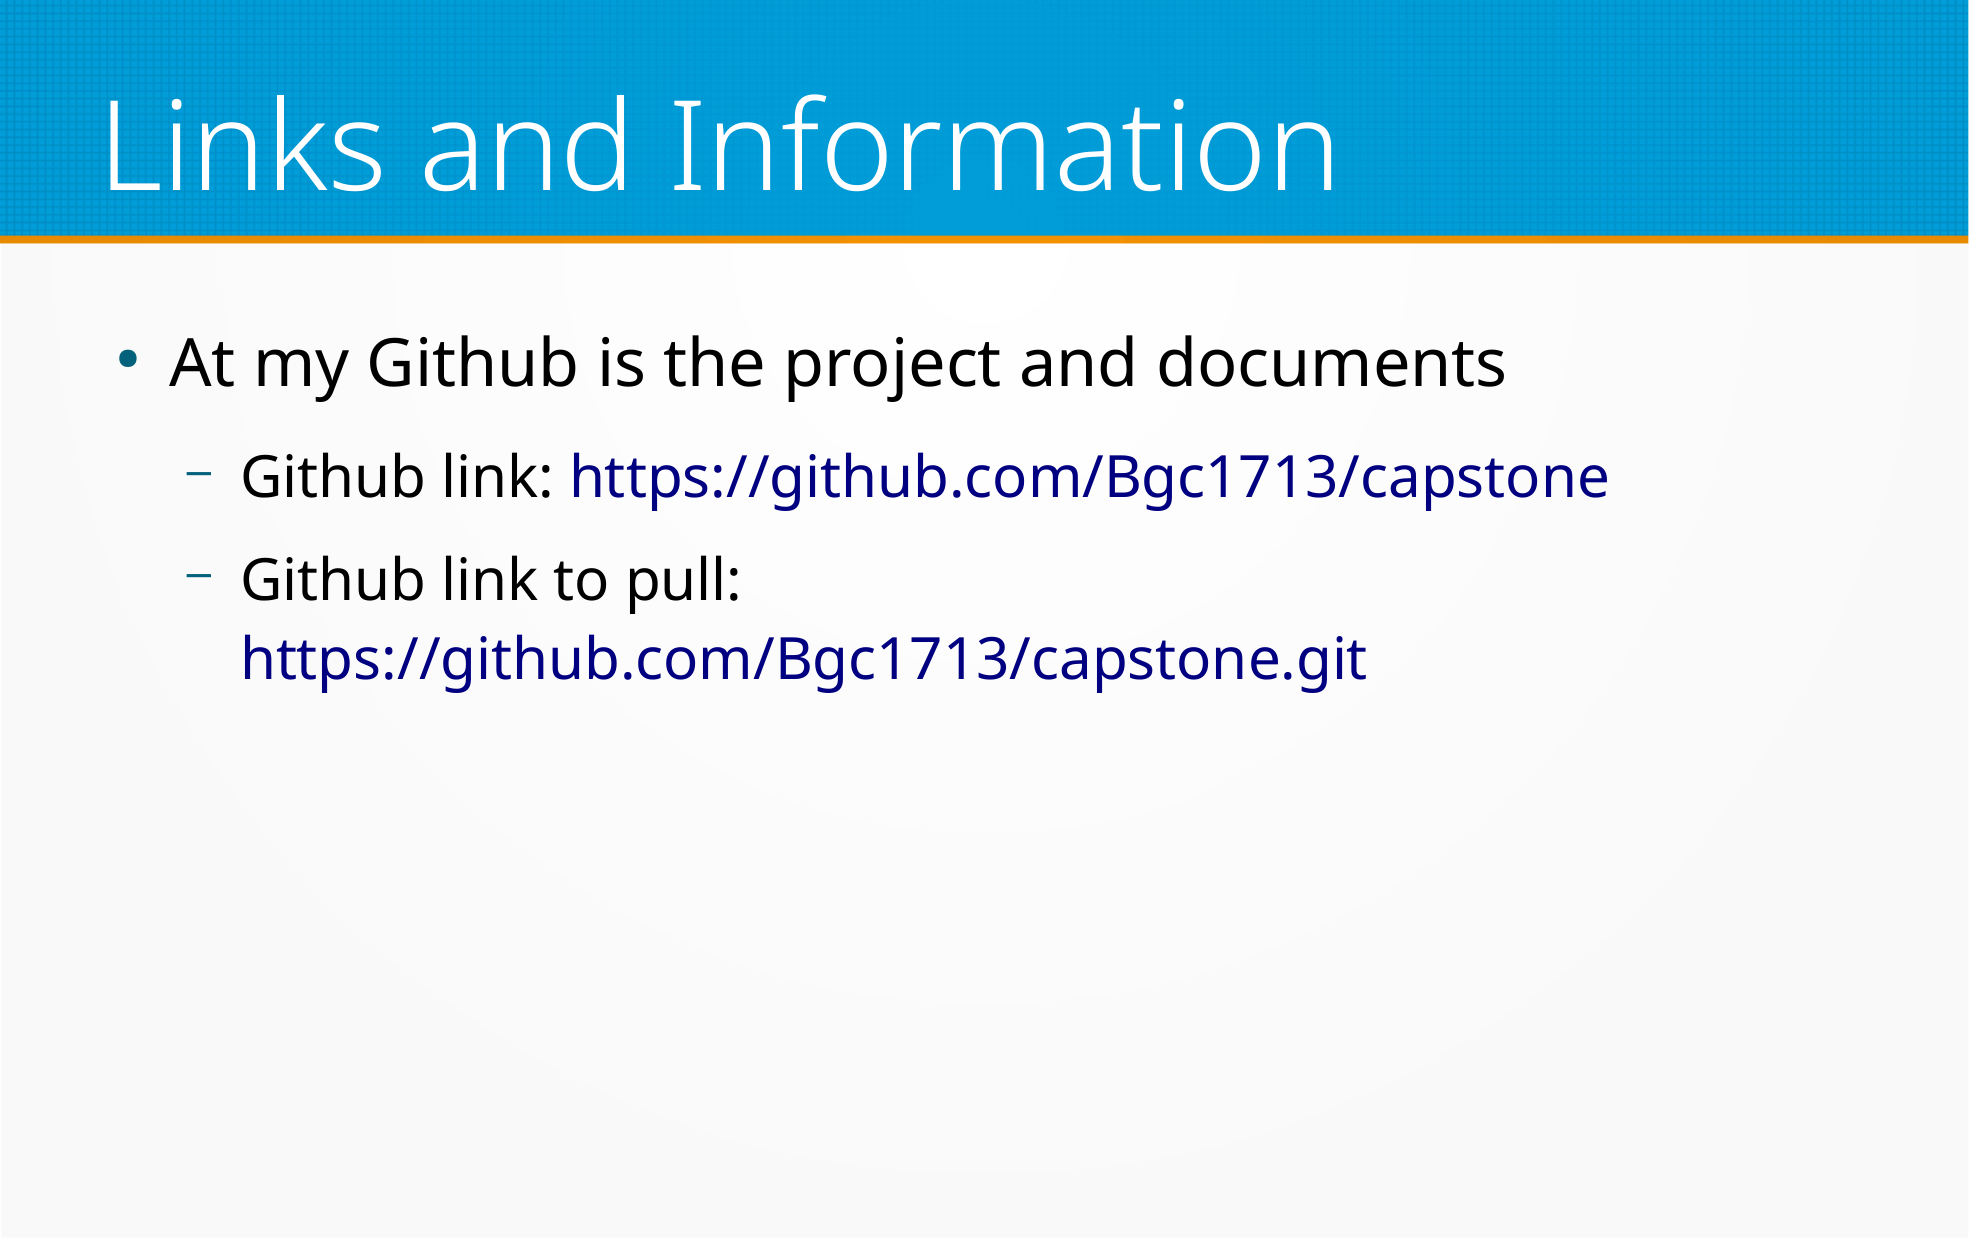

# Links and Information
At my Github is the project and documents
Github link: https://github.com/Bgc1713/capstone
Github link to pull: https://github.com/Bgc1713/capstone.git